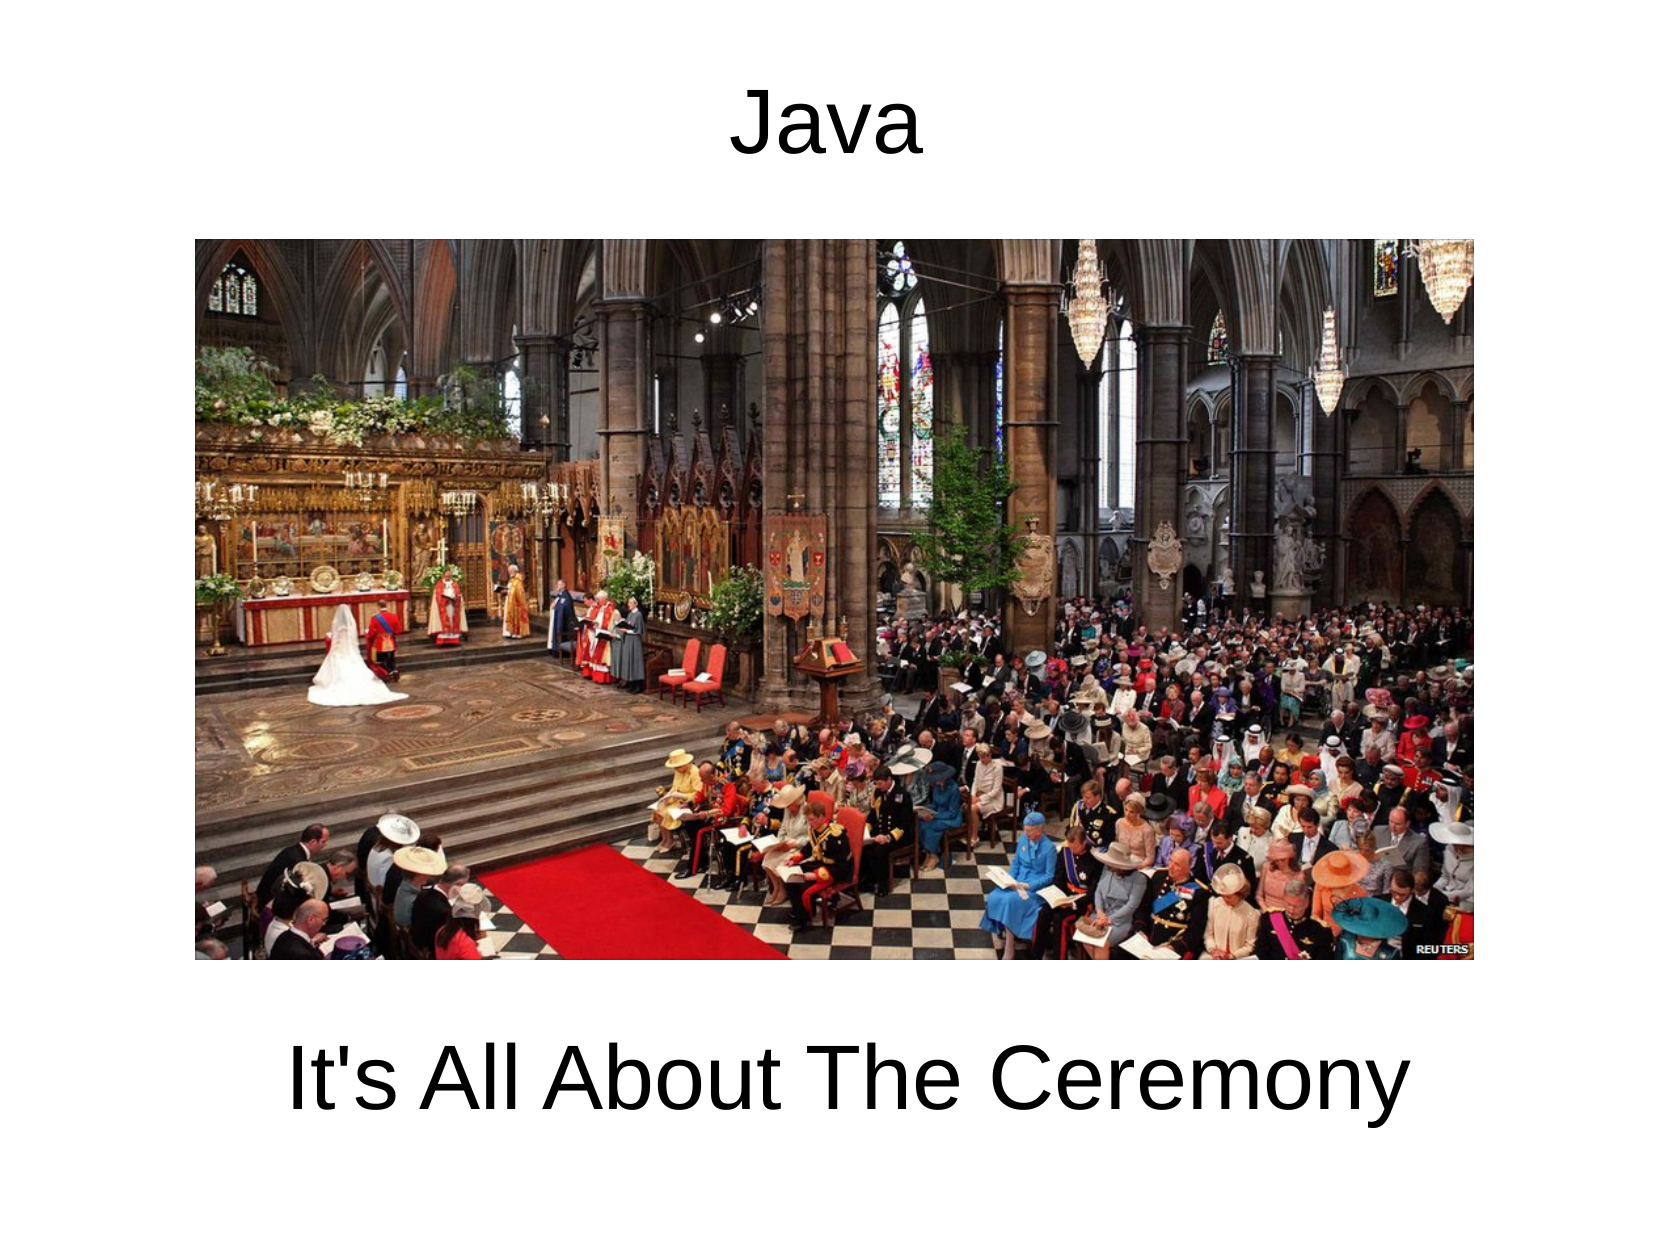

# Java
It's All About The Ceremony